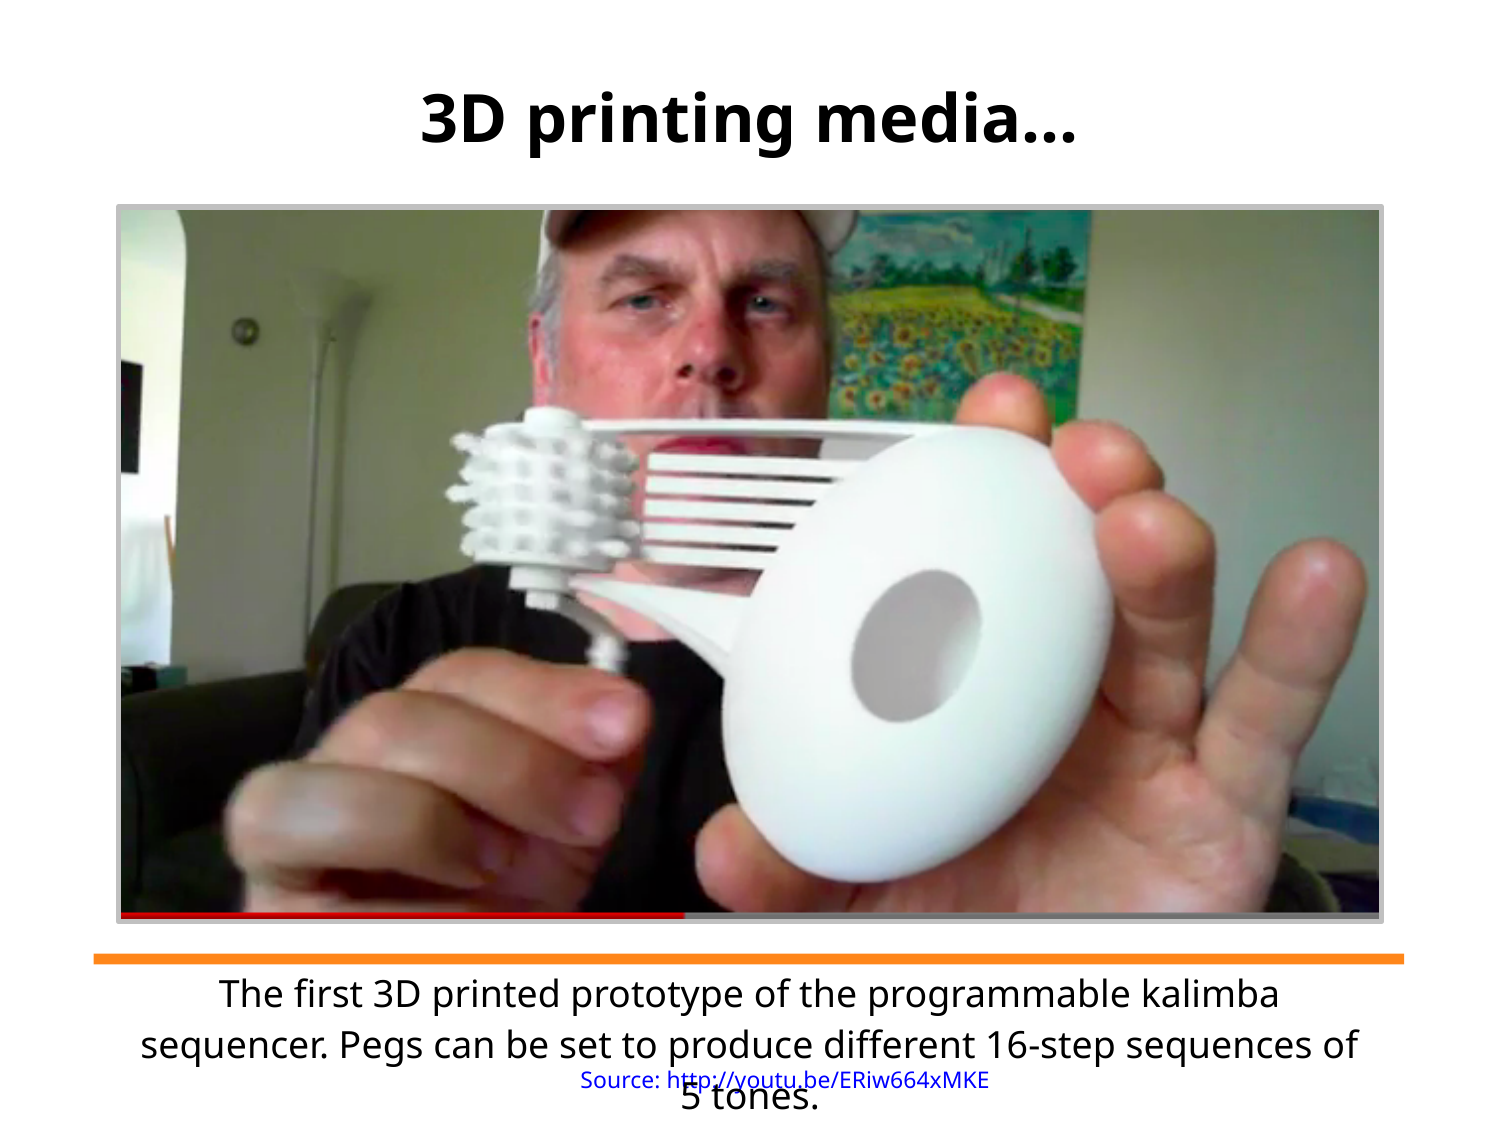

# 3D printing media...
The first 3D printed prototype of the programmable kalimba sequencer. Pegs can be set to produce different 16-step sequences of 5 tones.
Source: http://youtu.be/ERiw664xMKE